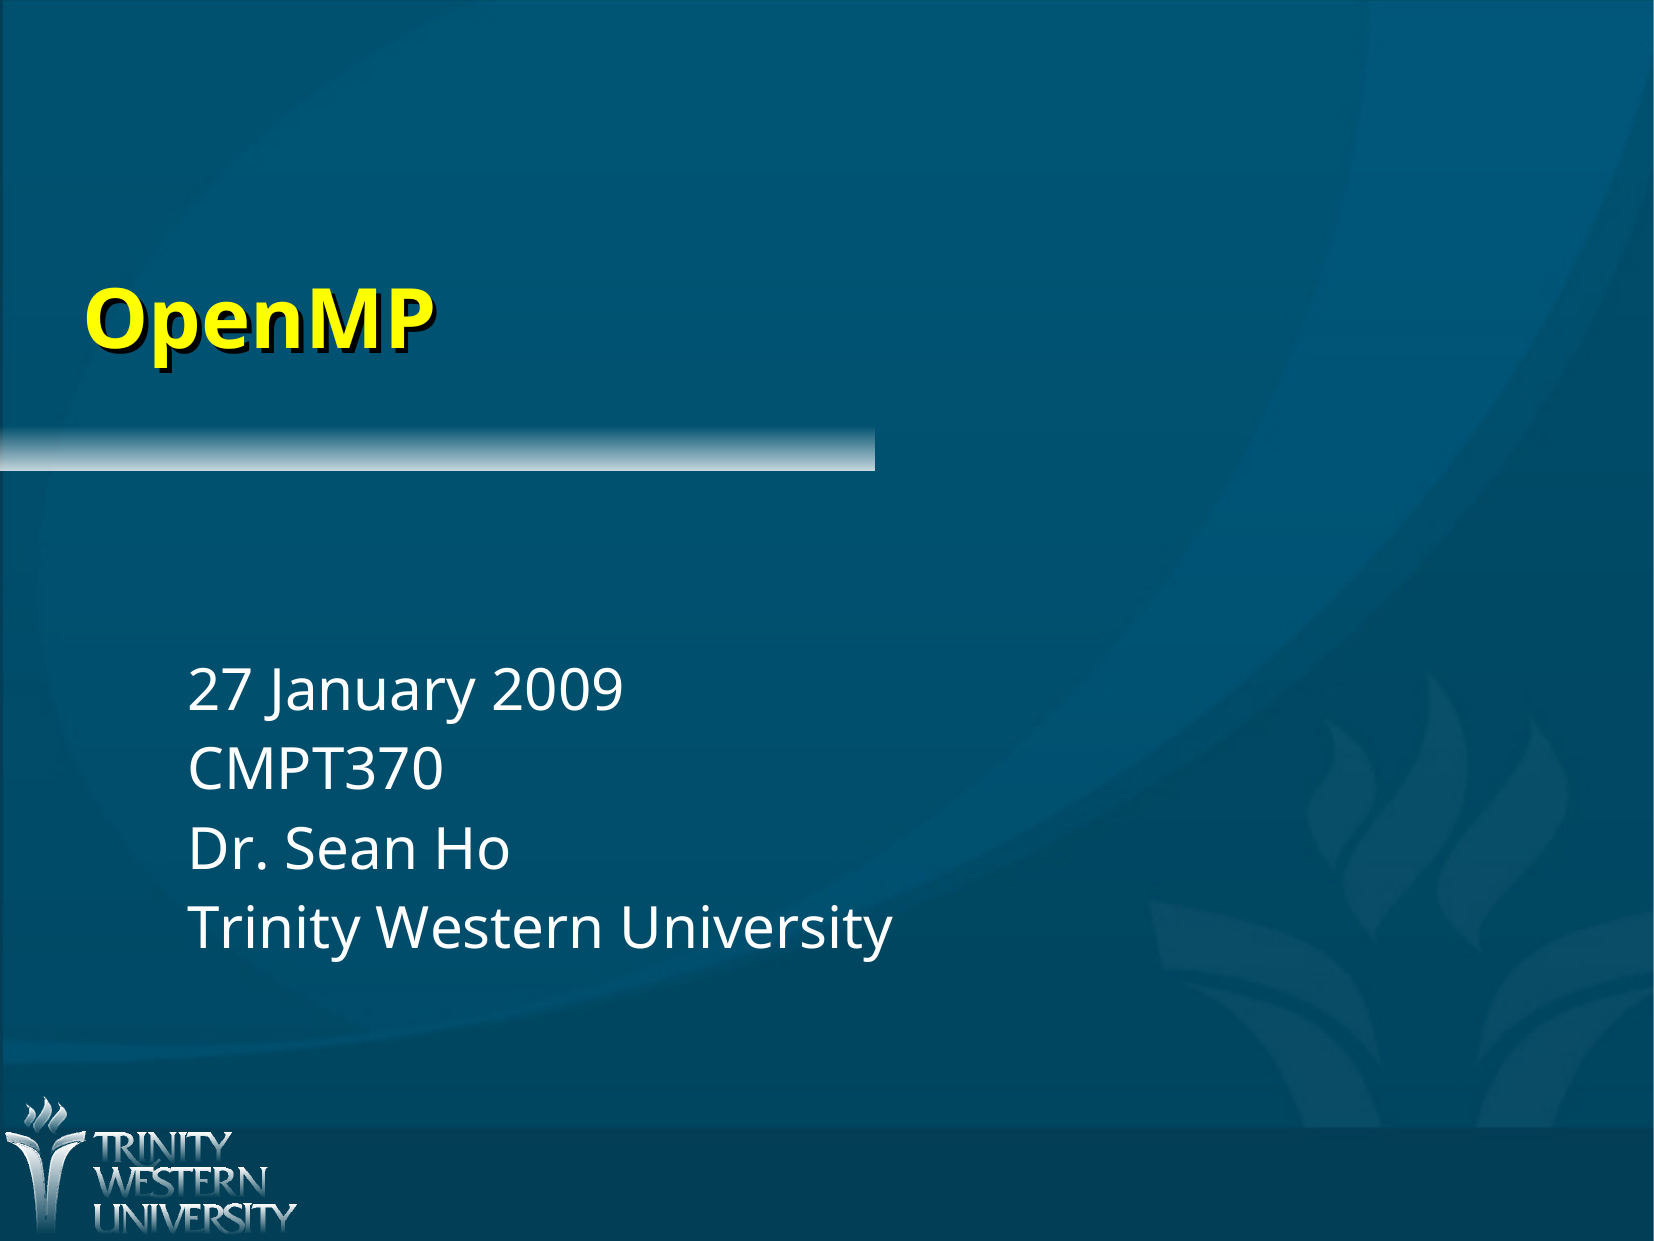

# OpenMP
27 January 2009
CMPT370
Dr. Sean Ho
Trinity Western University